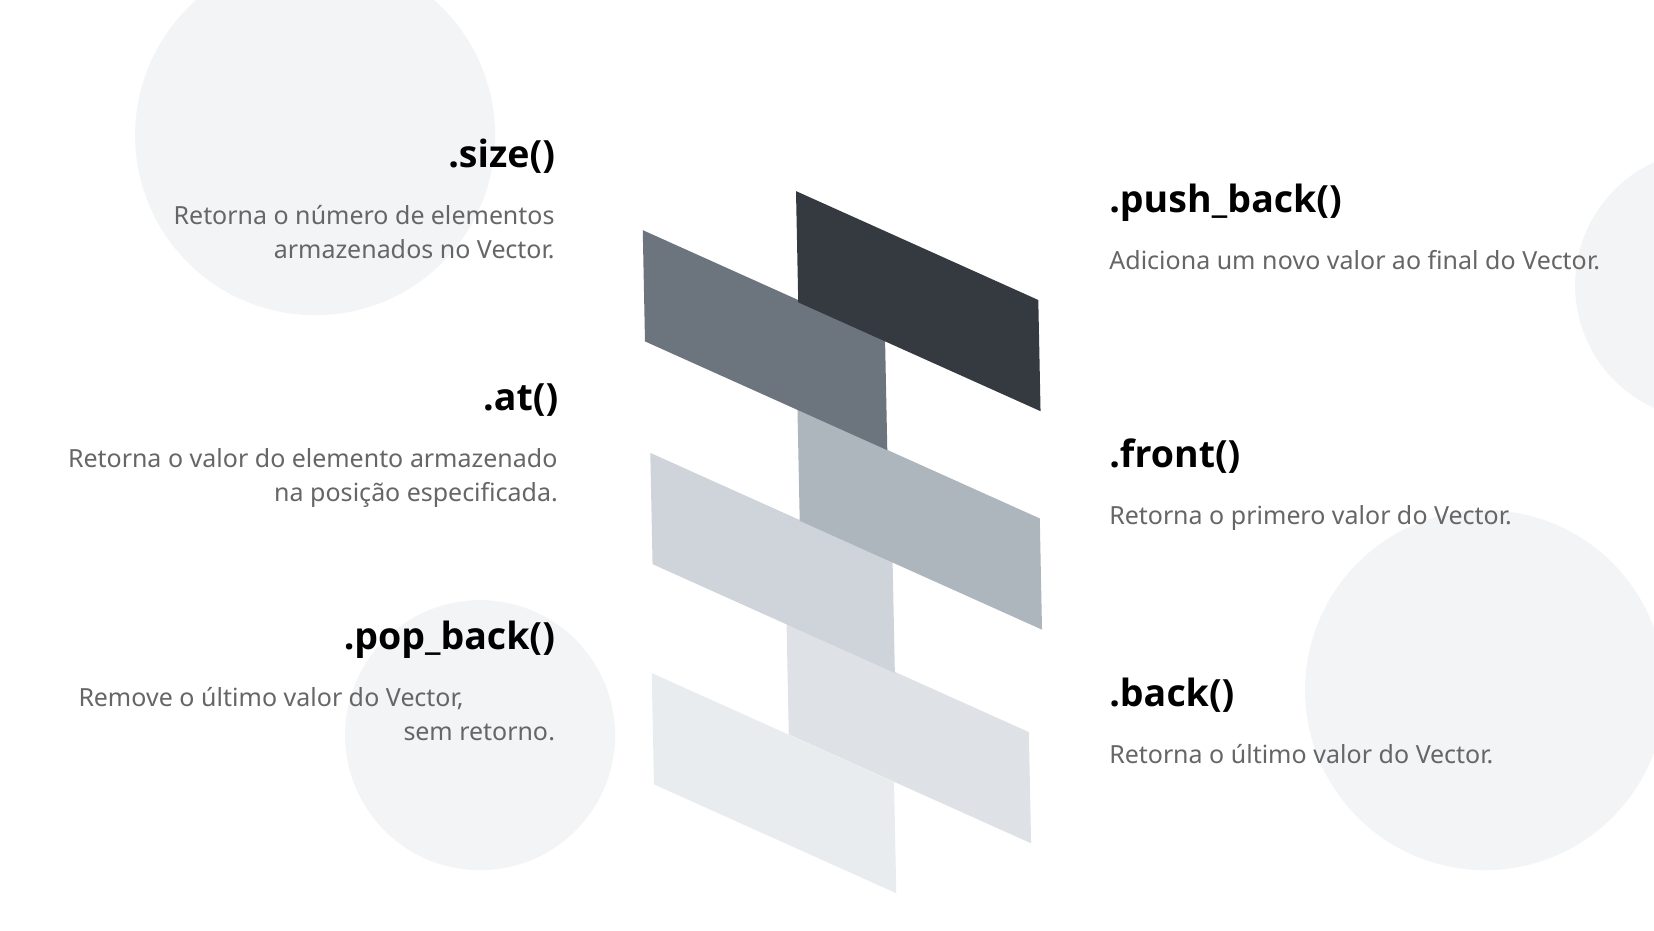

.size()
.push_back()
Retorna o número de elementos armazenados no Vector.
Adiciona um novo valor ao final do Vector.
.at()
.front()
Retorna o valor do elemento armazenado na posição especificada.
Retorna o primero valor do Vector.
.pop_back()
.back()
Remove o último valor do Vector, sem retorno.
Retorna o último valor do Vector.